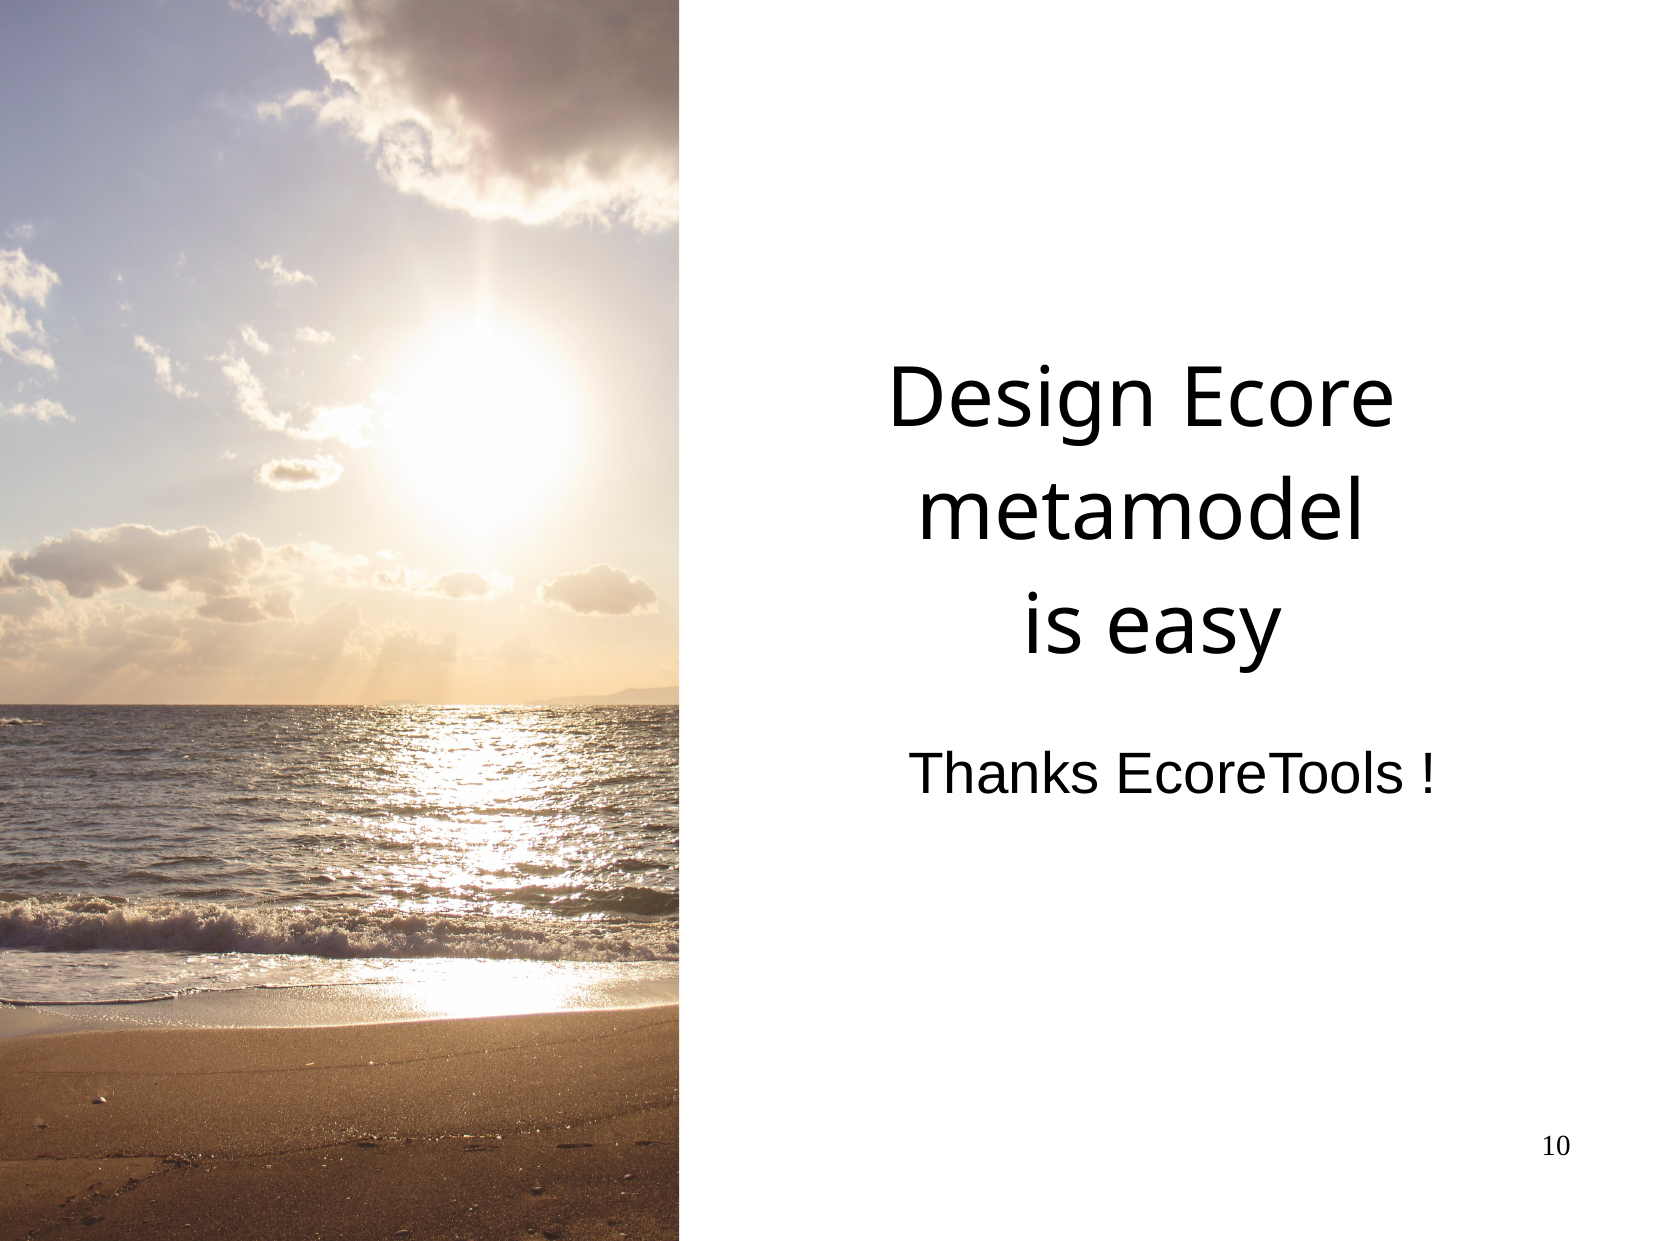

Design Ecore
metamodel
is easy
Thanks EcoreTools !
10